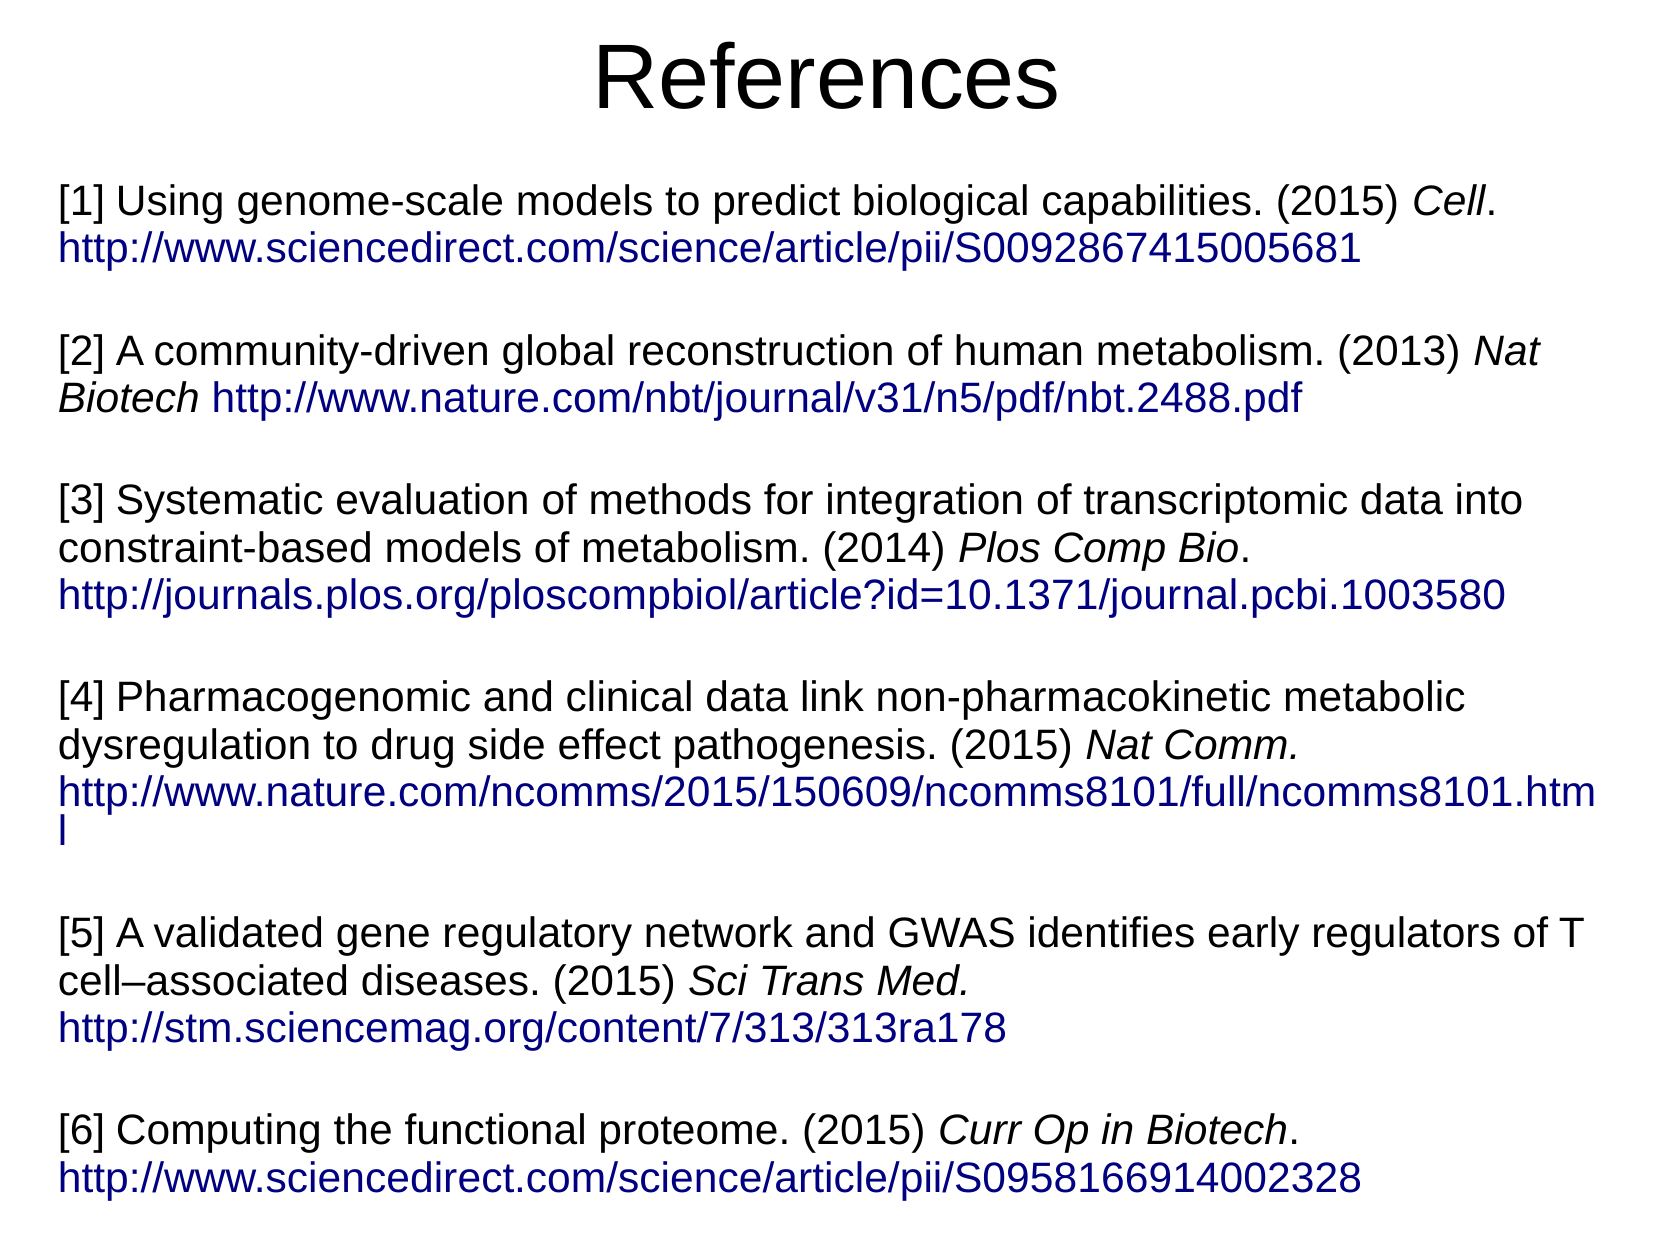

References
# Using genome-scale models to predict biological capabilities. (2015) Cell. http://www.sciencedirect.com/science/article/pii/S0092867415005681
 A community-driven global reconstruction of human metabolism. (2013) Nat Biotech http://www.nature.com/nbt/journal/v31/n5/pdf/nbt.2488.pdf
 Systematic evaluation of methods for integration of transcriptomic data into constraint-based models of metabolism. (2014) Plos Comp Bio. http://journals.plos.org/ploscompbiol/article?id=10.1371/journal.pcbi.1003580
 Pharmacogenomic and clinical data link non-pharmacokinetic metabolic dysregulation to drug side effect pathogenesis. (2015) Nat Comm. http://www.nature.com/ncomms/2015/150609/ncomms8101/full/ncomms8101.html
 A validated gene regulatory network and GWAS identifies early regulators of T cell–associated diseases. (2015) Sci Trans Med. http://stm.sciencemag.org/content/7/313/313ra178
 Computing the functional proteome. (2015) Curr Op in Biotech. http://www.sciencedirect.com/science/article/pii/S0958166914002328